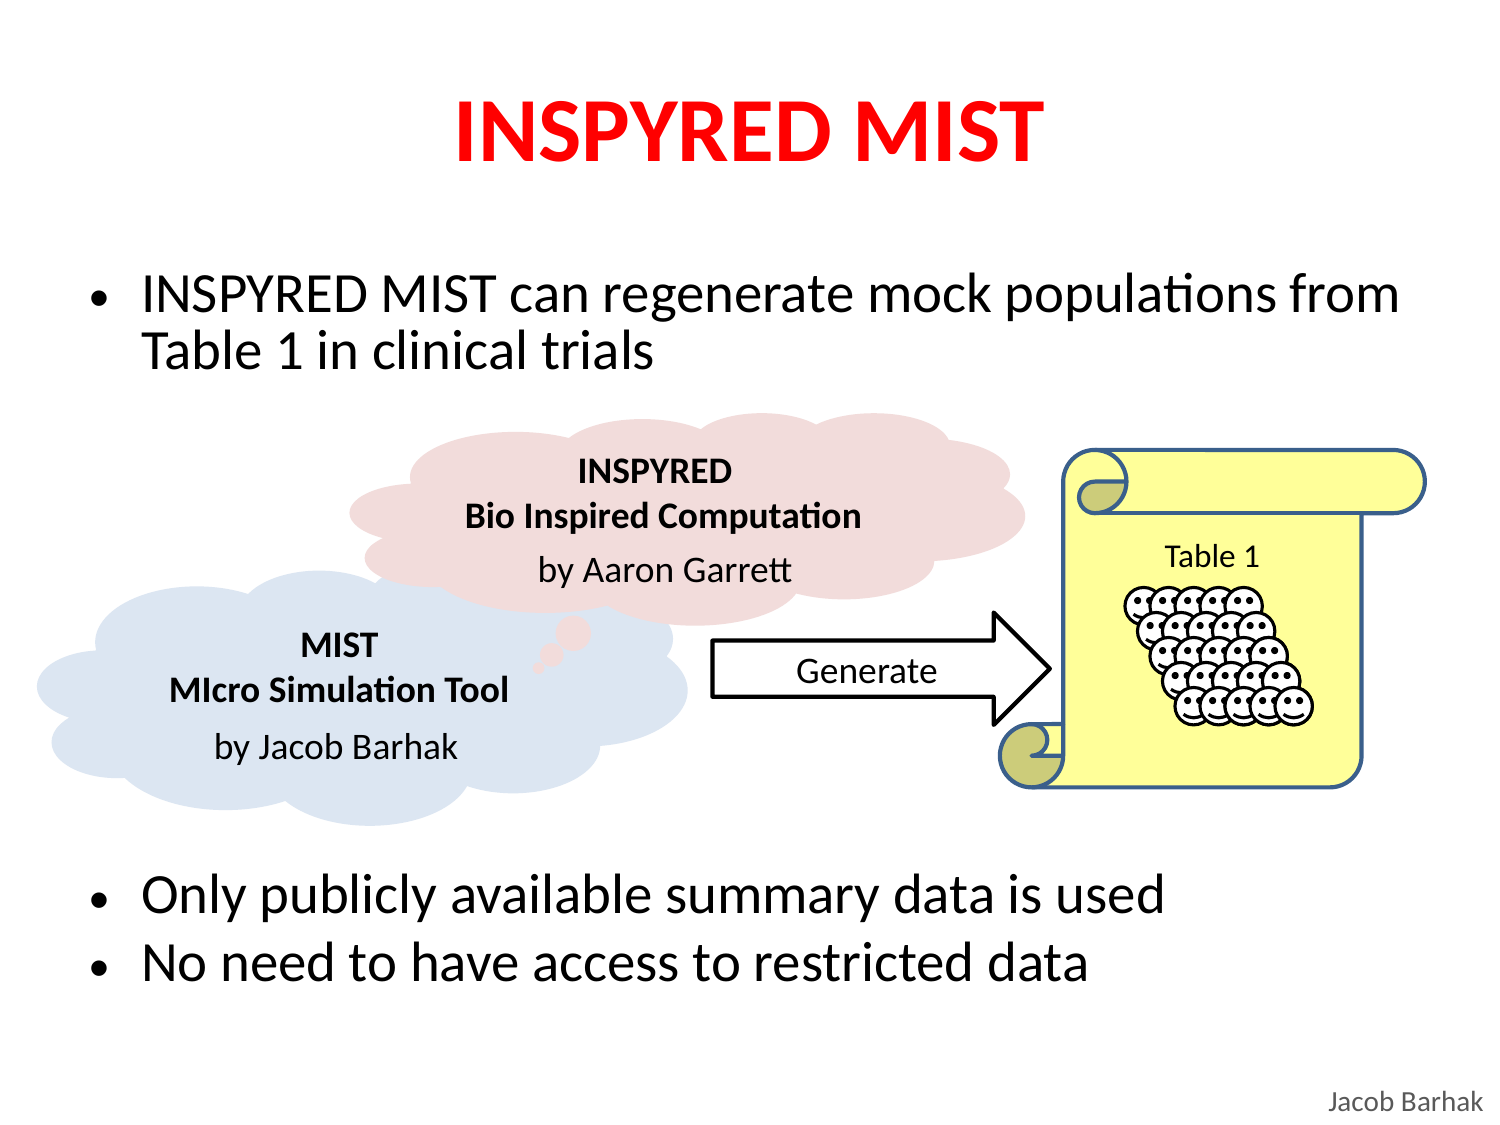

INSPYRED MIST
INSPYRED MIST can regenerate mock populations from Table 1 in clinical trials
Only publicly available summary data is used
No need to have access to restricted data
INSPYRED
Bio Inspired Computation
Table 1
 by Aaron Garrett
MIST
MIcro Simulation Tool
Generate
by Jacob Barhak